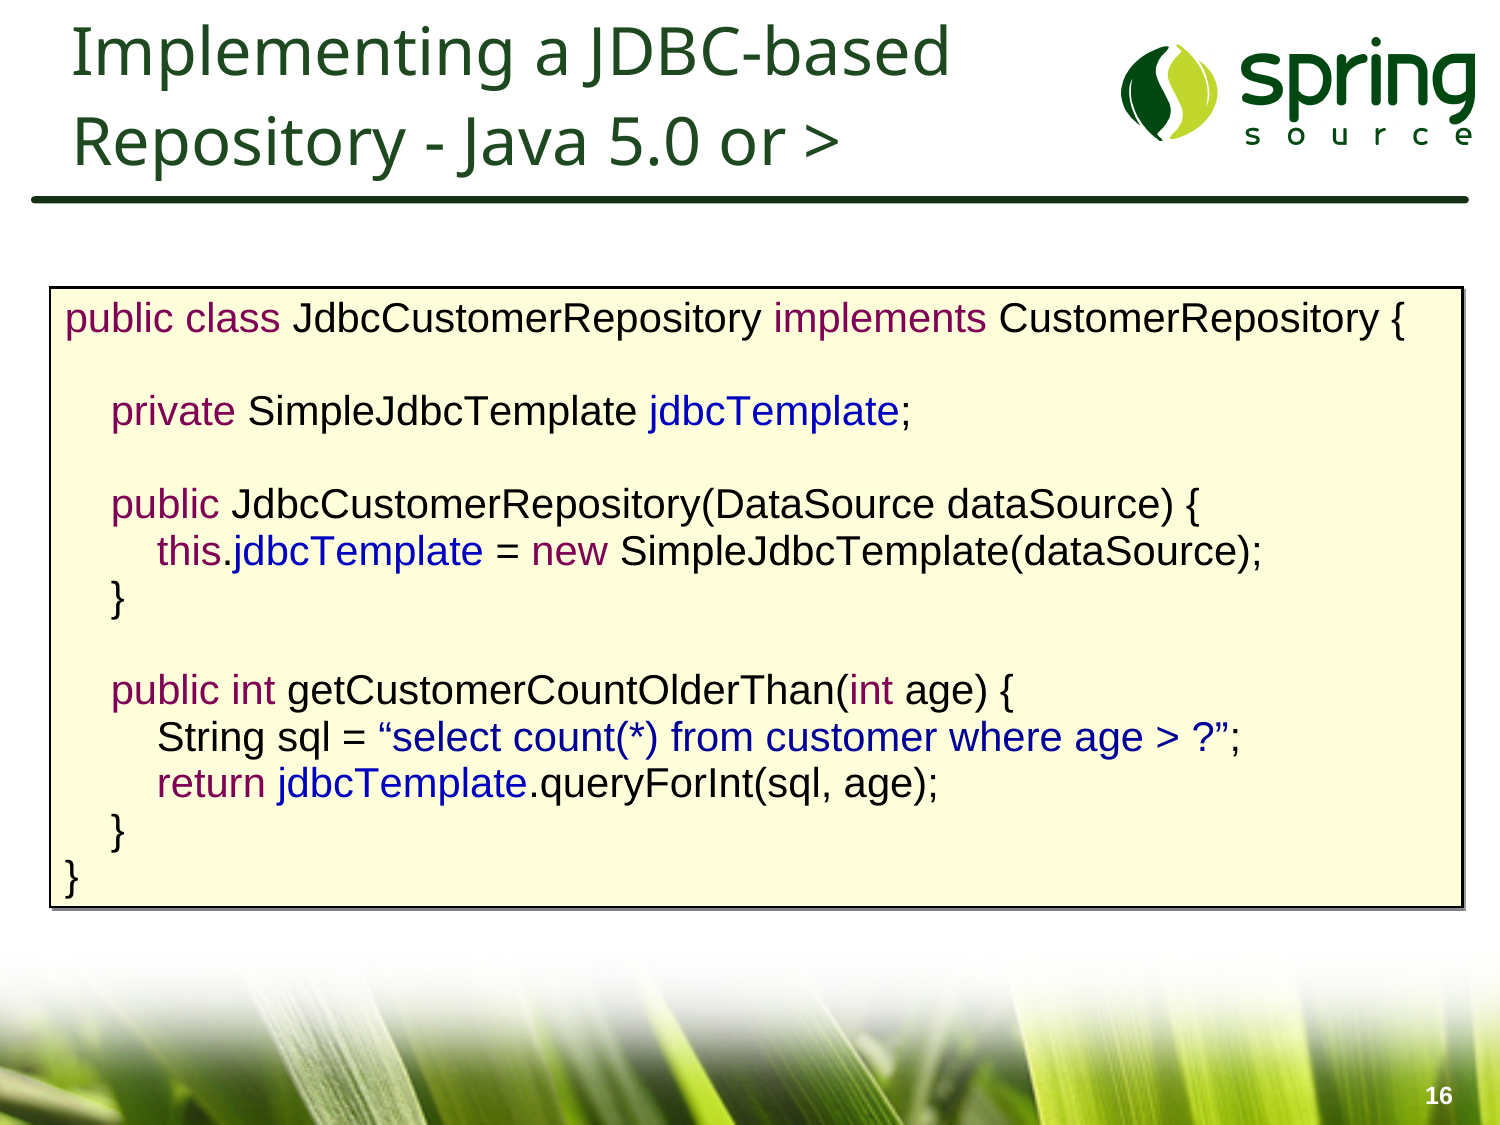

# Implementing a JDBC-based Repository - Java 5.0 or >
public class JdbcCustomerRepository implements CustomerRepository {
 private SimpleJdbcTemplate jdbcTemplate;
 public JdbcCustomerRepository(DataSource dataSource) {
 this.jdbcTemplate = new SimpleJdbcTemplate(dataSource);
 }
 public int getCustomerCountOlderThan(int age) {
 String sql = “select count(*) from customer where age > ?”;
 return jdbcTemplate.queryForInt(sql, age);
 }
}